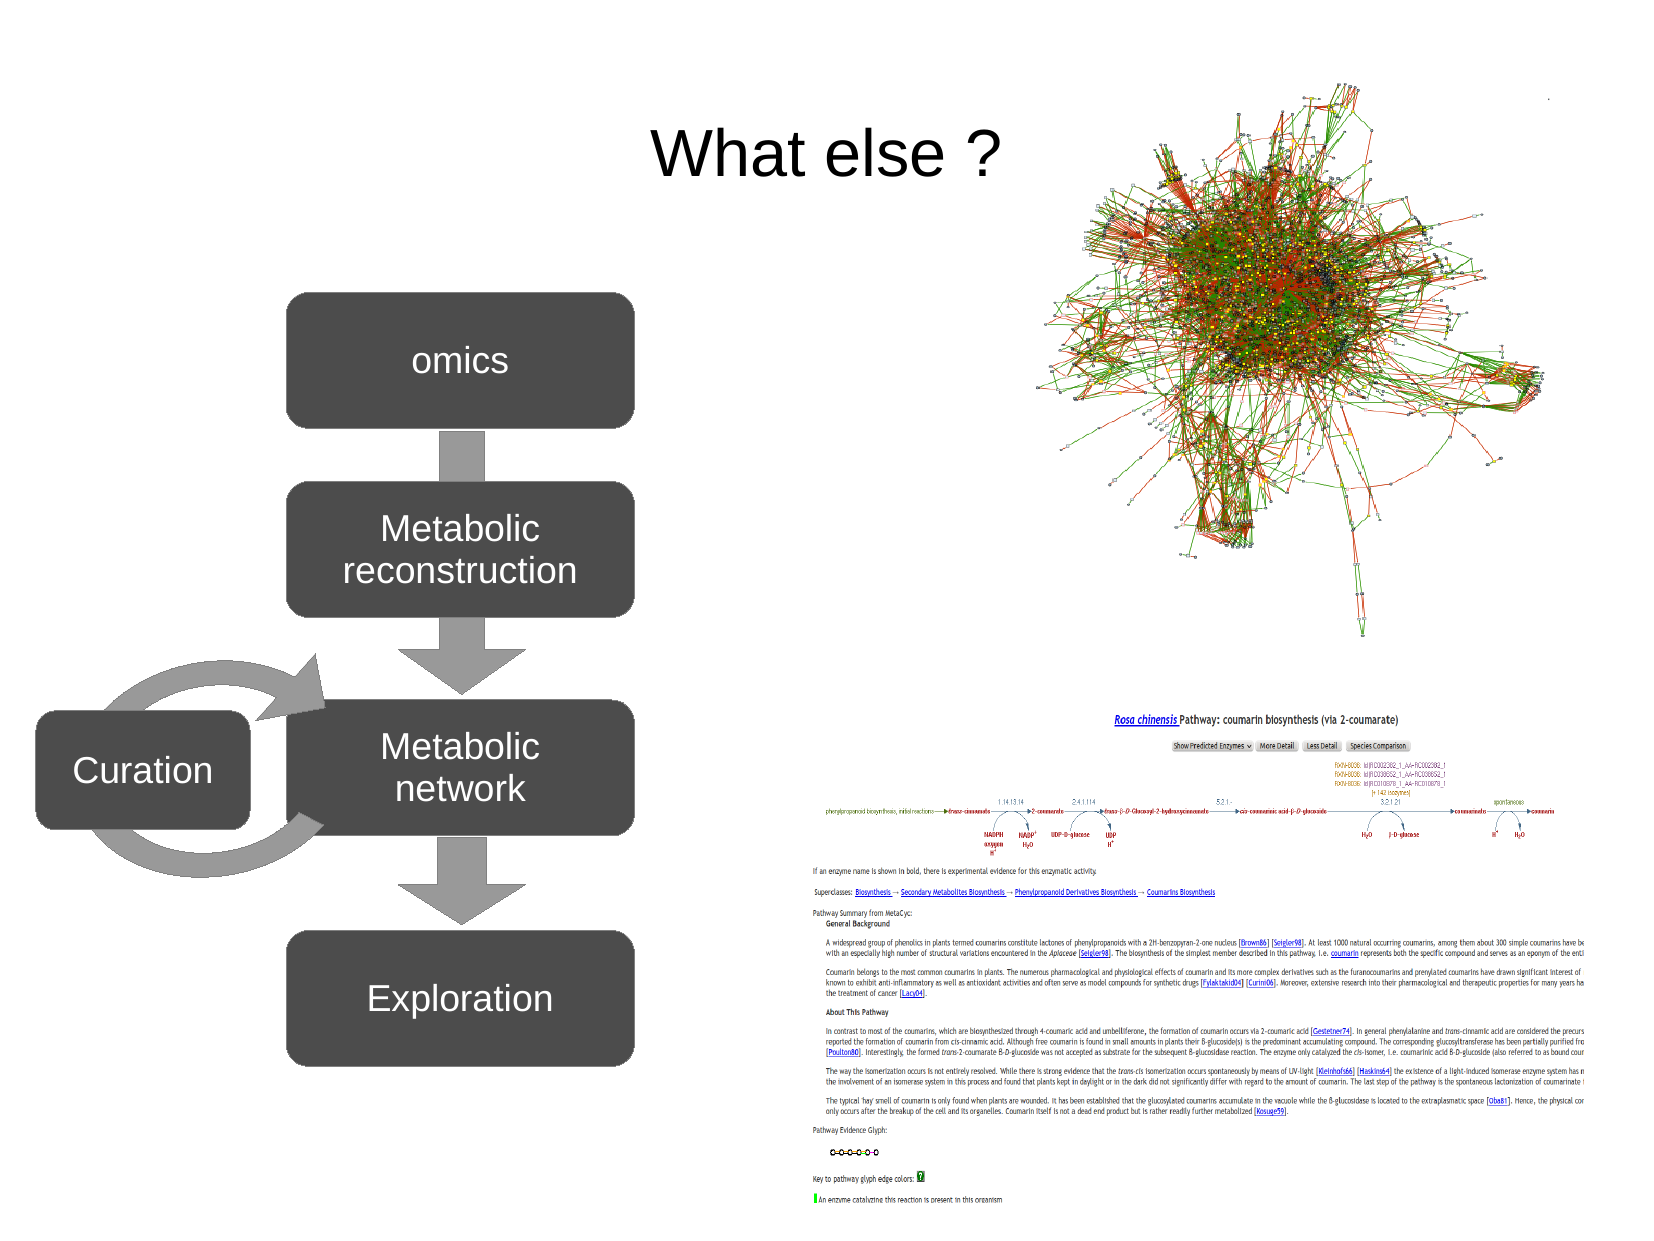

# What else ?
omics
Metabolic
reconstruction
Metabolic
network
Curation
Exploration